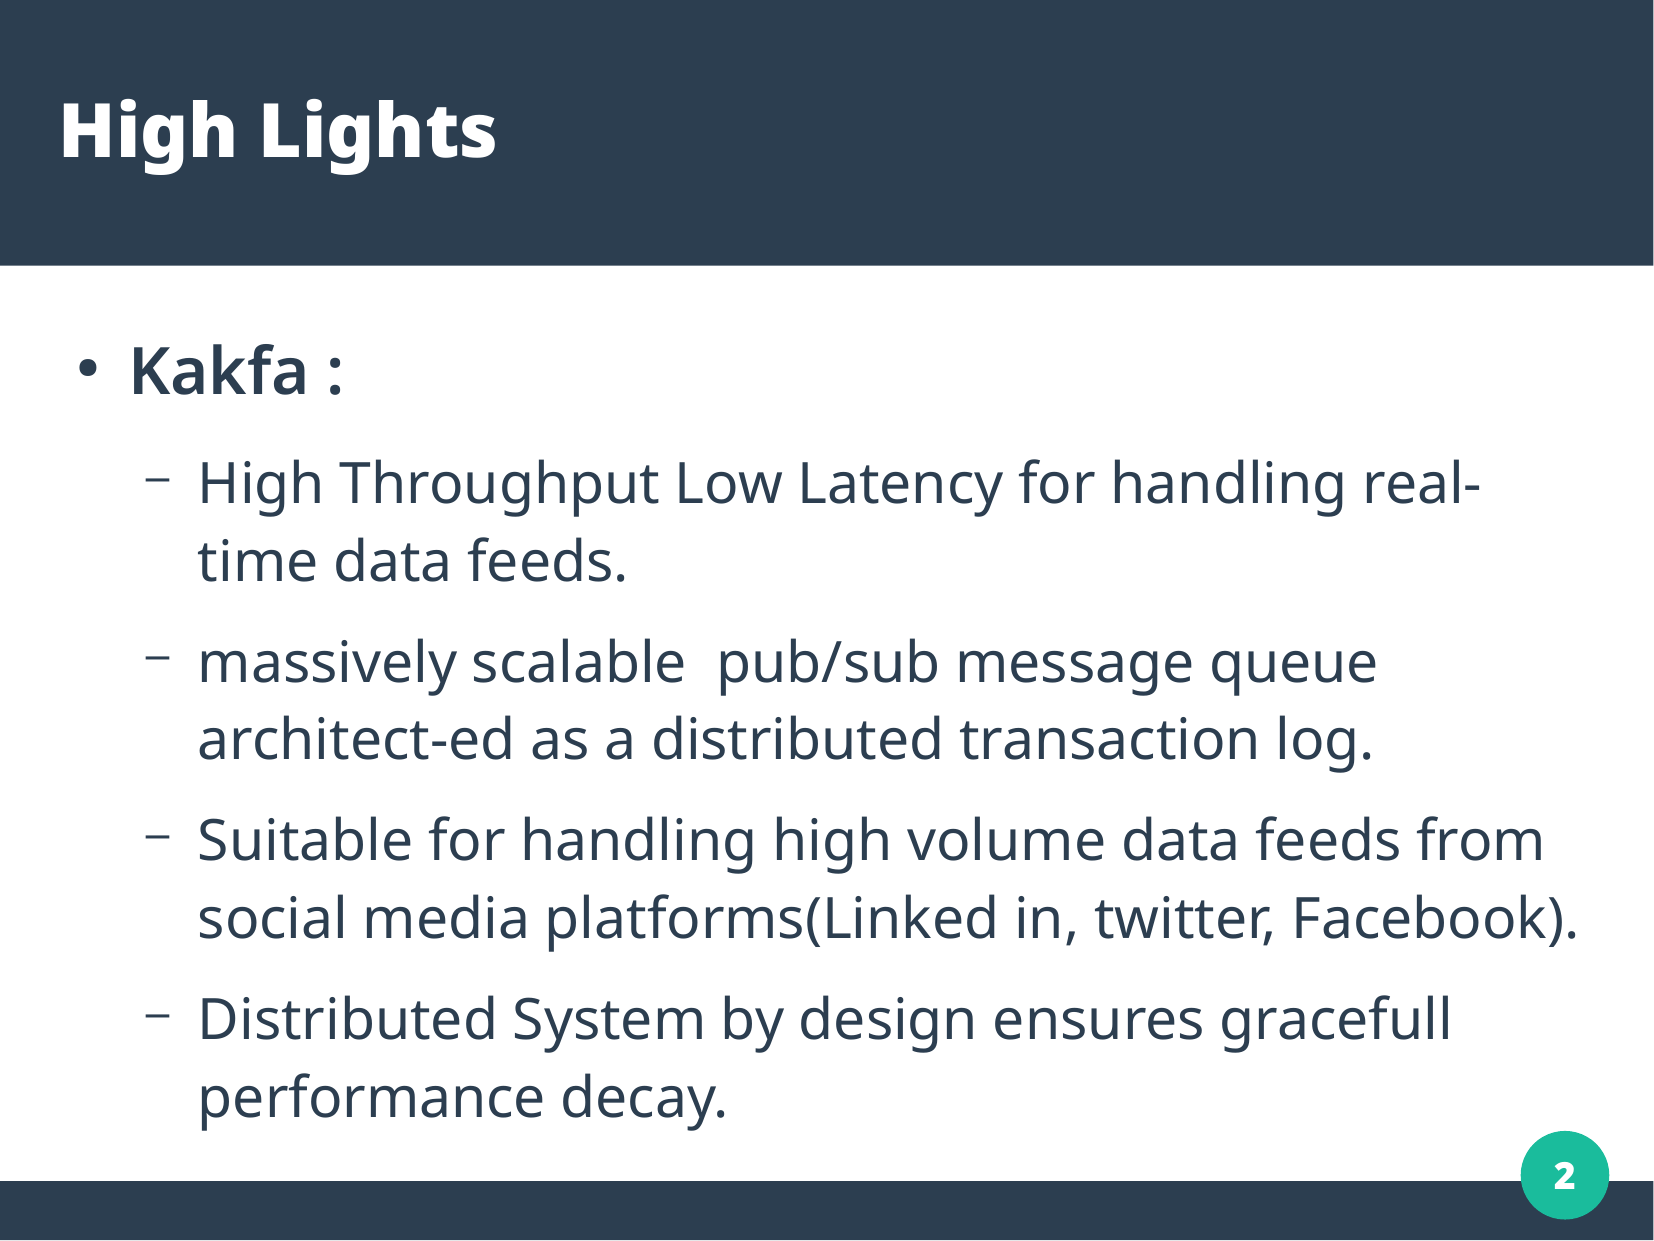

# High Lights
Kakfa :
High Throughput Low Latency for handling real-time data feeds.
massively scalable pub/sub message queue architect-ed as a distributed transaction log.
Suitable for handling high volume data feeds from social media platforms(Linked in, twitter, Facebook).
Distributed System by design ensures gracefull performance decay.
2